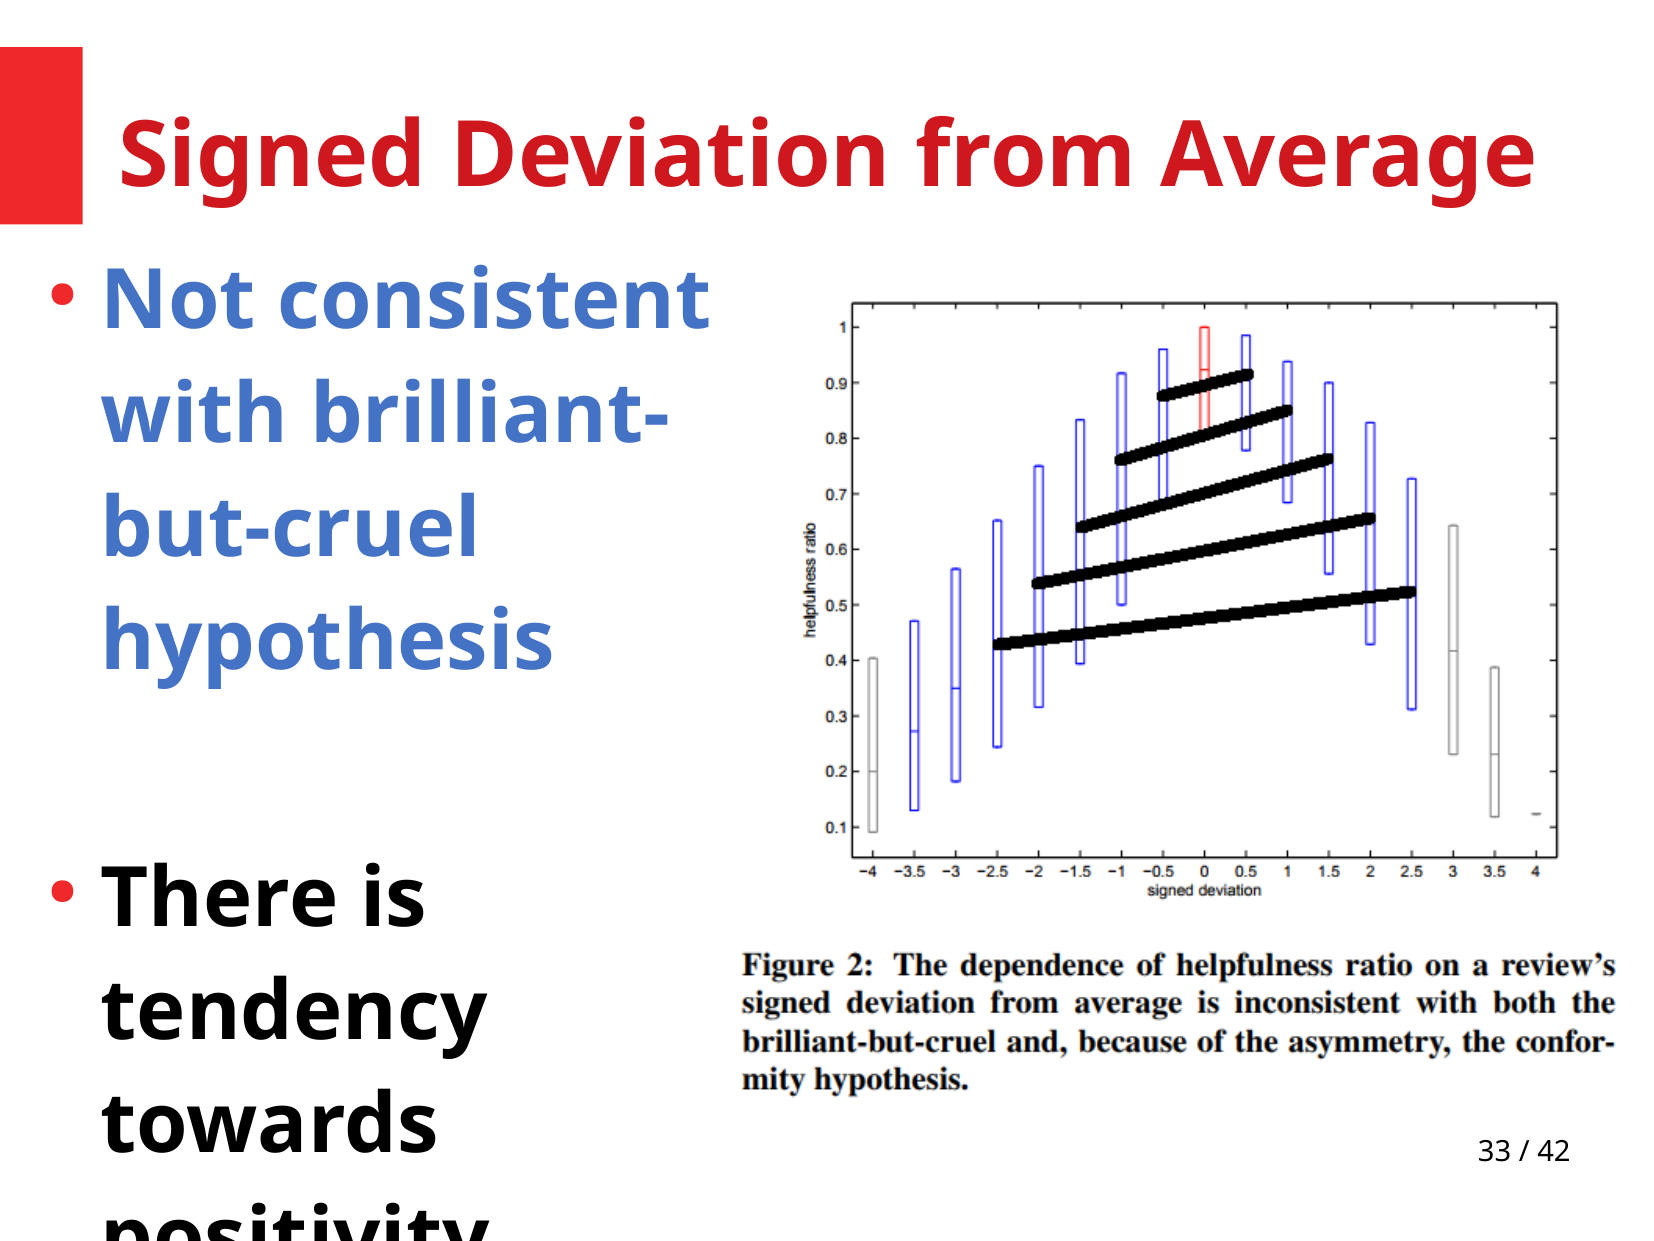

# Signed Deviation from Average
Not consistent with brilliant-but-cruel hypothesis
There is tendency towards positivity
Black lines should not be sloped that way if it is a valid hypothesis
33